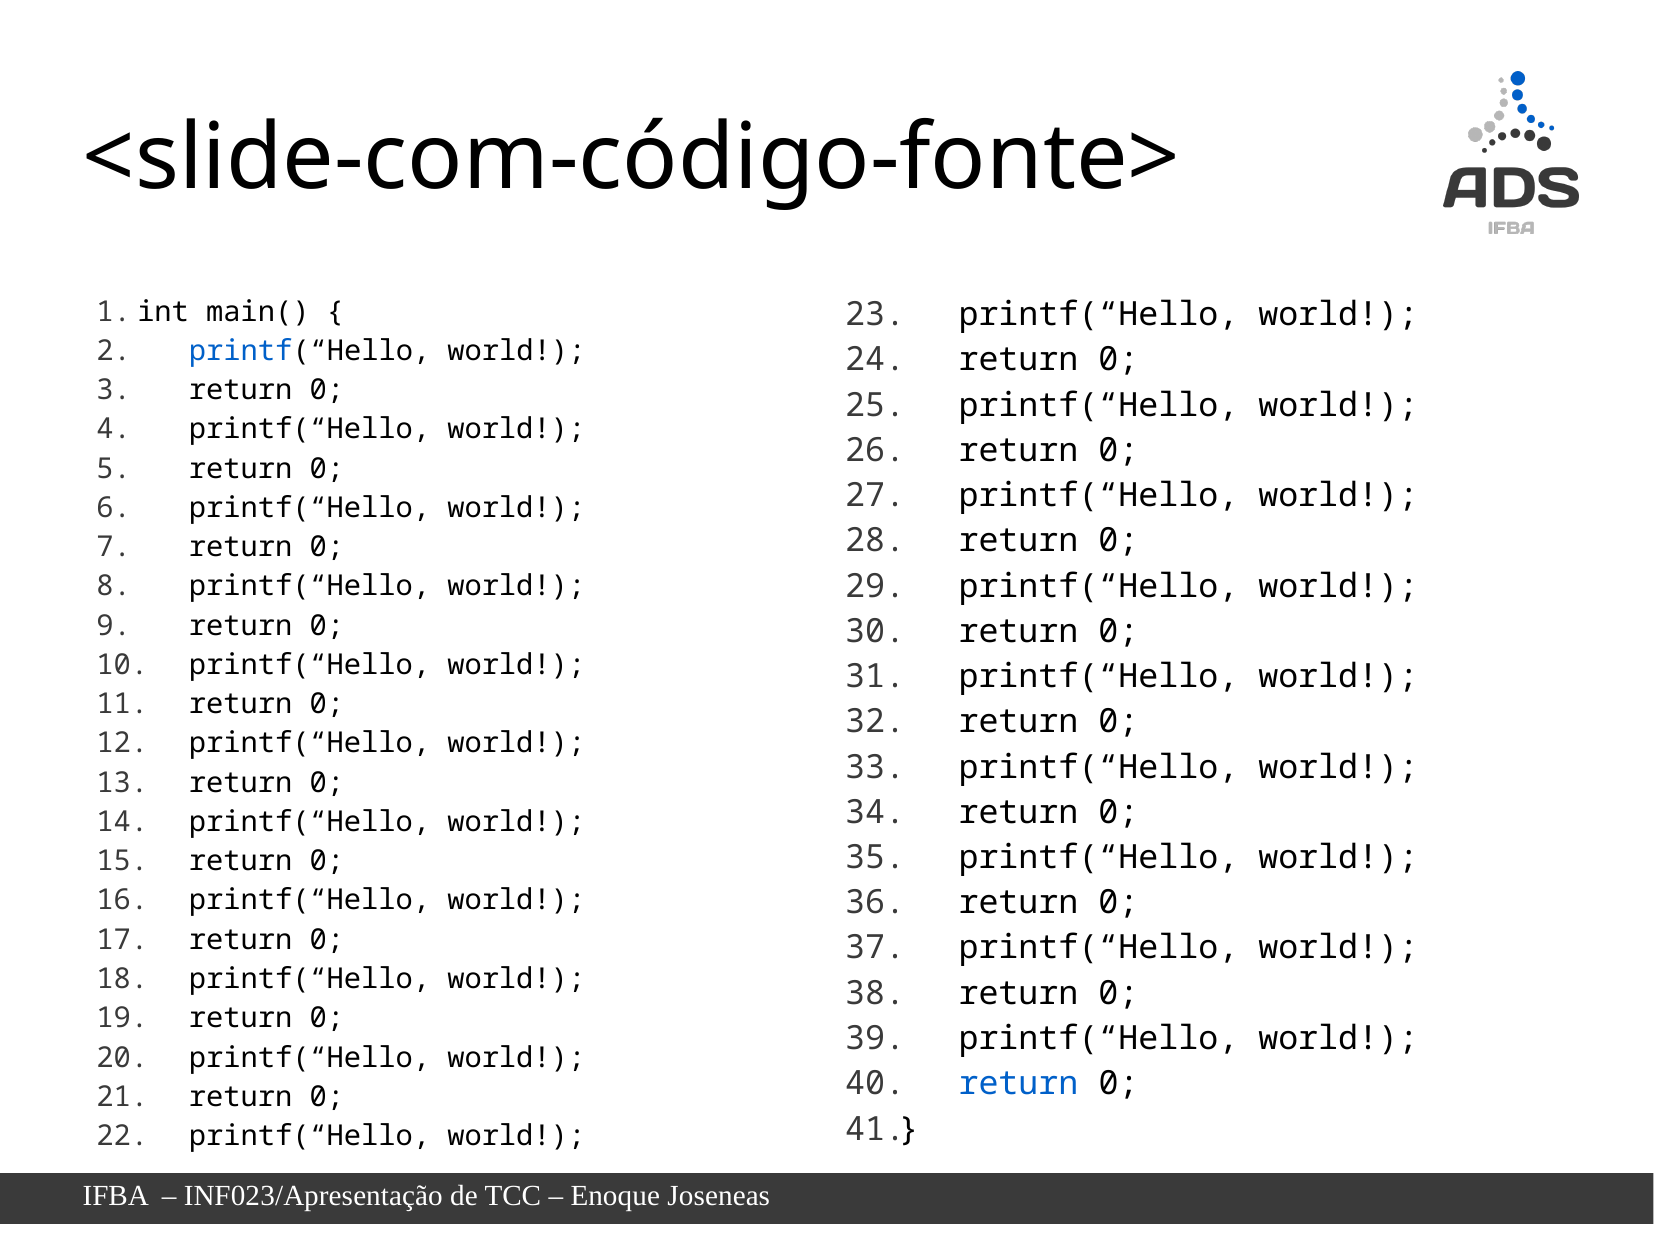

# <slide-com-código-fonte>
int main() {
 printf(“Hello, world!);
 return 0;
 printf(“Hello, world!);
 return 0;
 printf(“Hello, world!);
 return 0;
 printf(“Hello, world!);
 return 0;
 printf(“Hello, world!);
 return 0;
 printf(“Hello, world!);
 return 0;
 printf(“Hello, world!);
 return 0;
 printf(“Hello, world!);
 return 0;
 printf(“Hello, world!);
 return 0;
 printf(“Hello, world!);
 return 0;
 printf(“Hello, world!);
 printf(“Hello, world!);
 return 0;
 printf(“Hello, world!);
 return 0;
 printf(“Hello, world!);
 return 0;
 printf(“Hello, world!);
 return 0;
 printf(“Hello, world!);
 return 0;
 printf(“Hello, world!);
 return 0;
 printf(“Hello, world!);
 return 0;
 printf(“Hello, world!);
 return 0;
 printf(“Hello, world!);
 return 0;
}